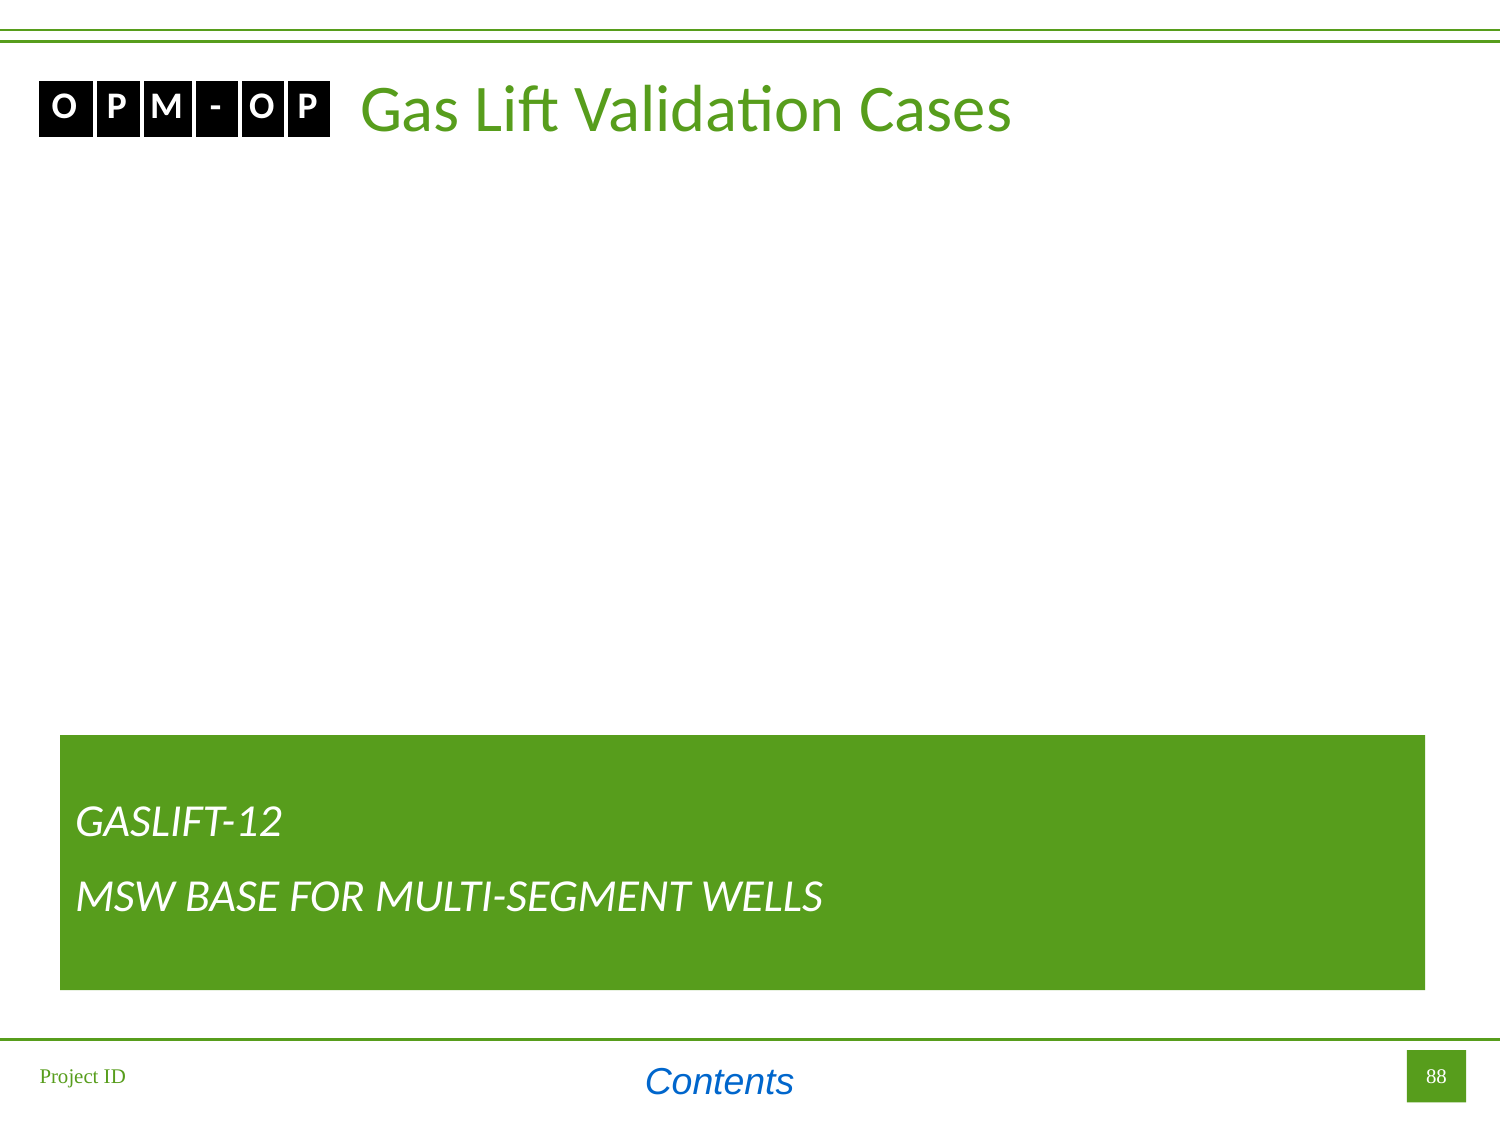

# Gas Lift Validation Cases
GASLIFT-12
MSW Base for Multi-Segment Wells
Project ID
88